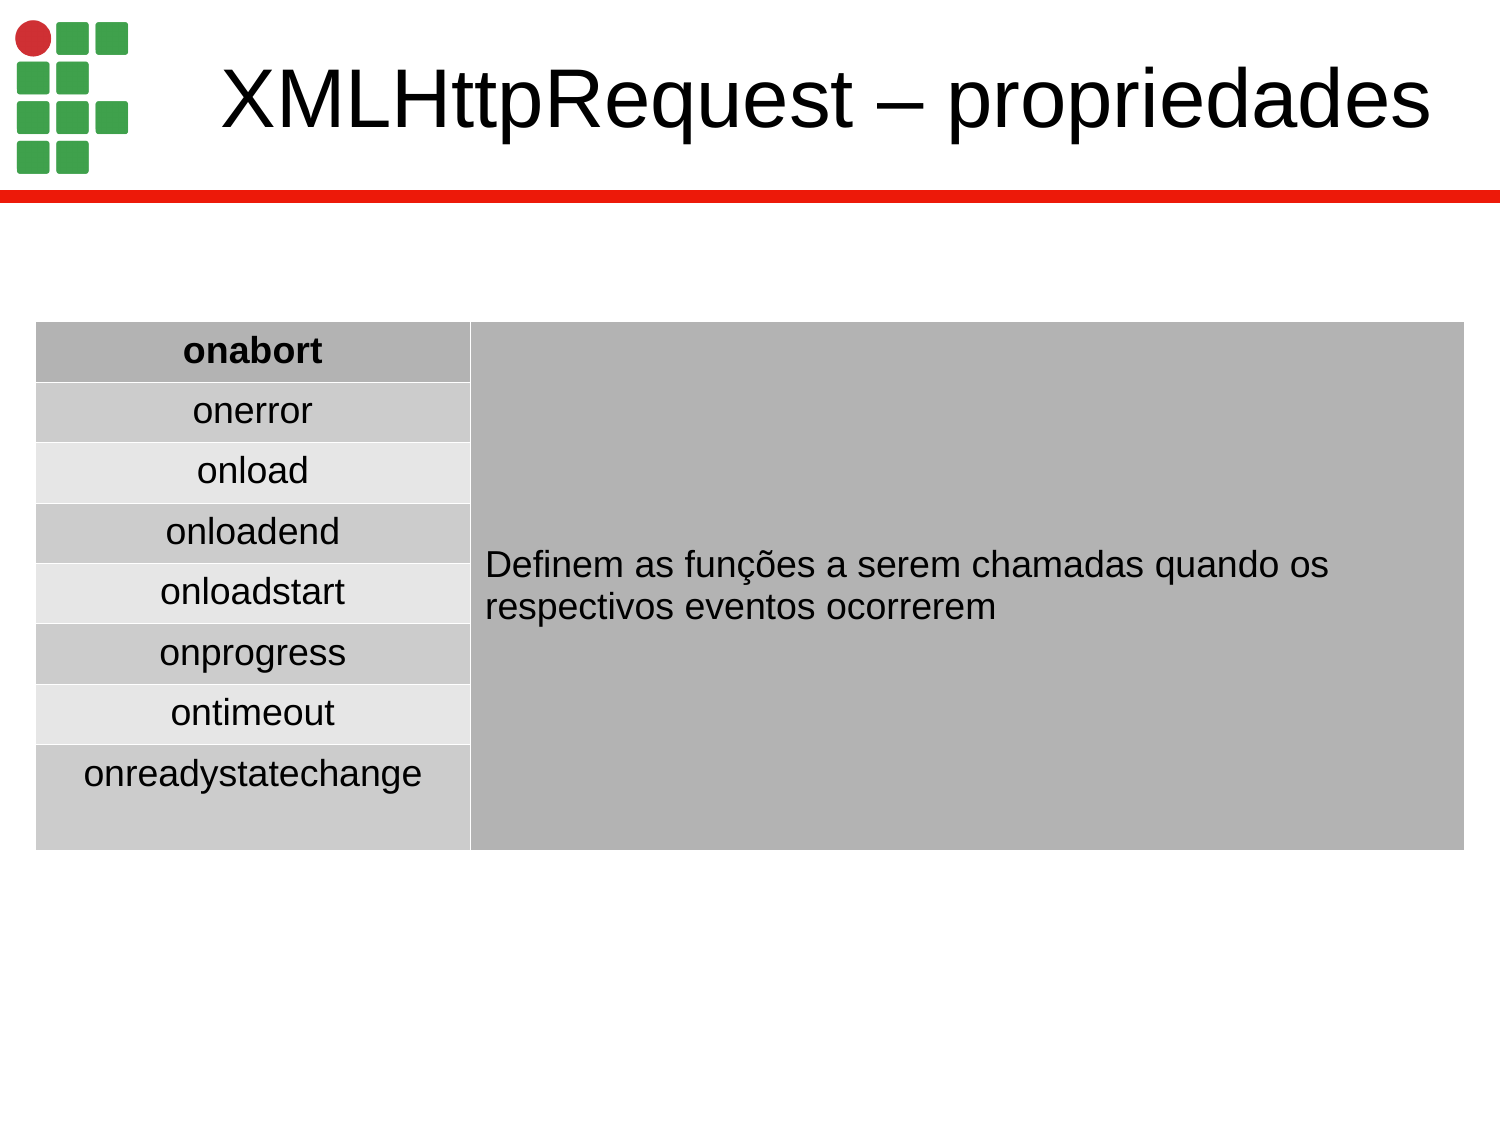

# XMLHttpRequest – propriedades
| onabort | Definem as funções a serem chamadas quando os respectivos eventos ocorrerem |
| --- | --- |
| onerror | |
| onload | |
| onloadend | |
| onloadstart | |
| onprogress | |
| ontimeout | |
| onreadystatechange | |